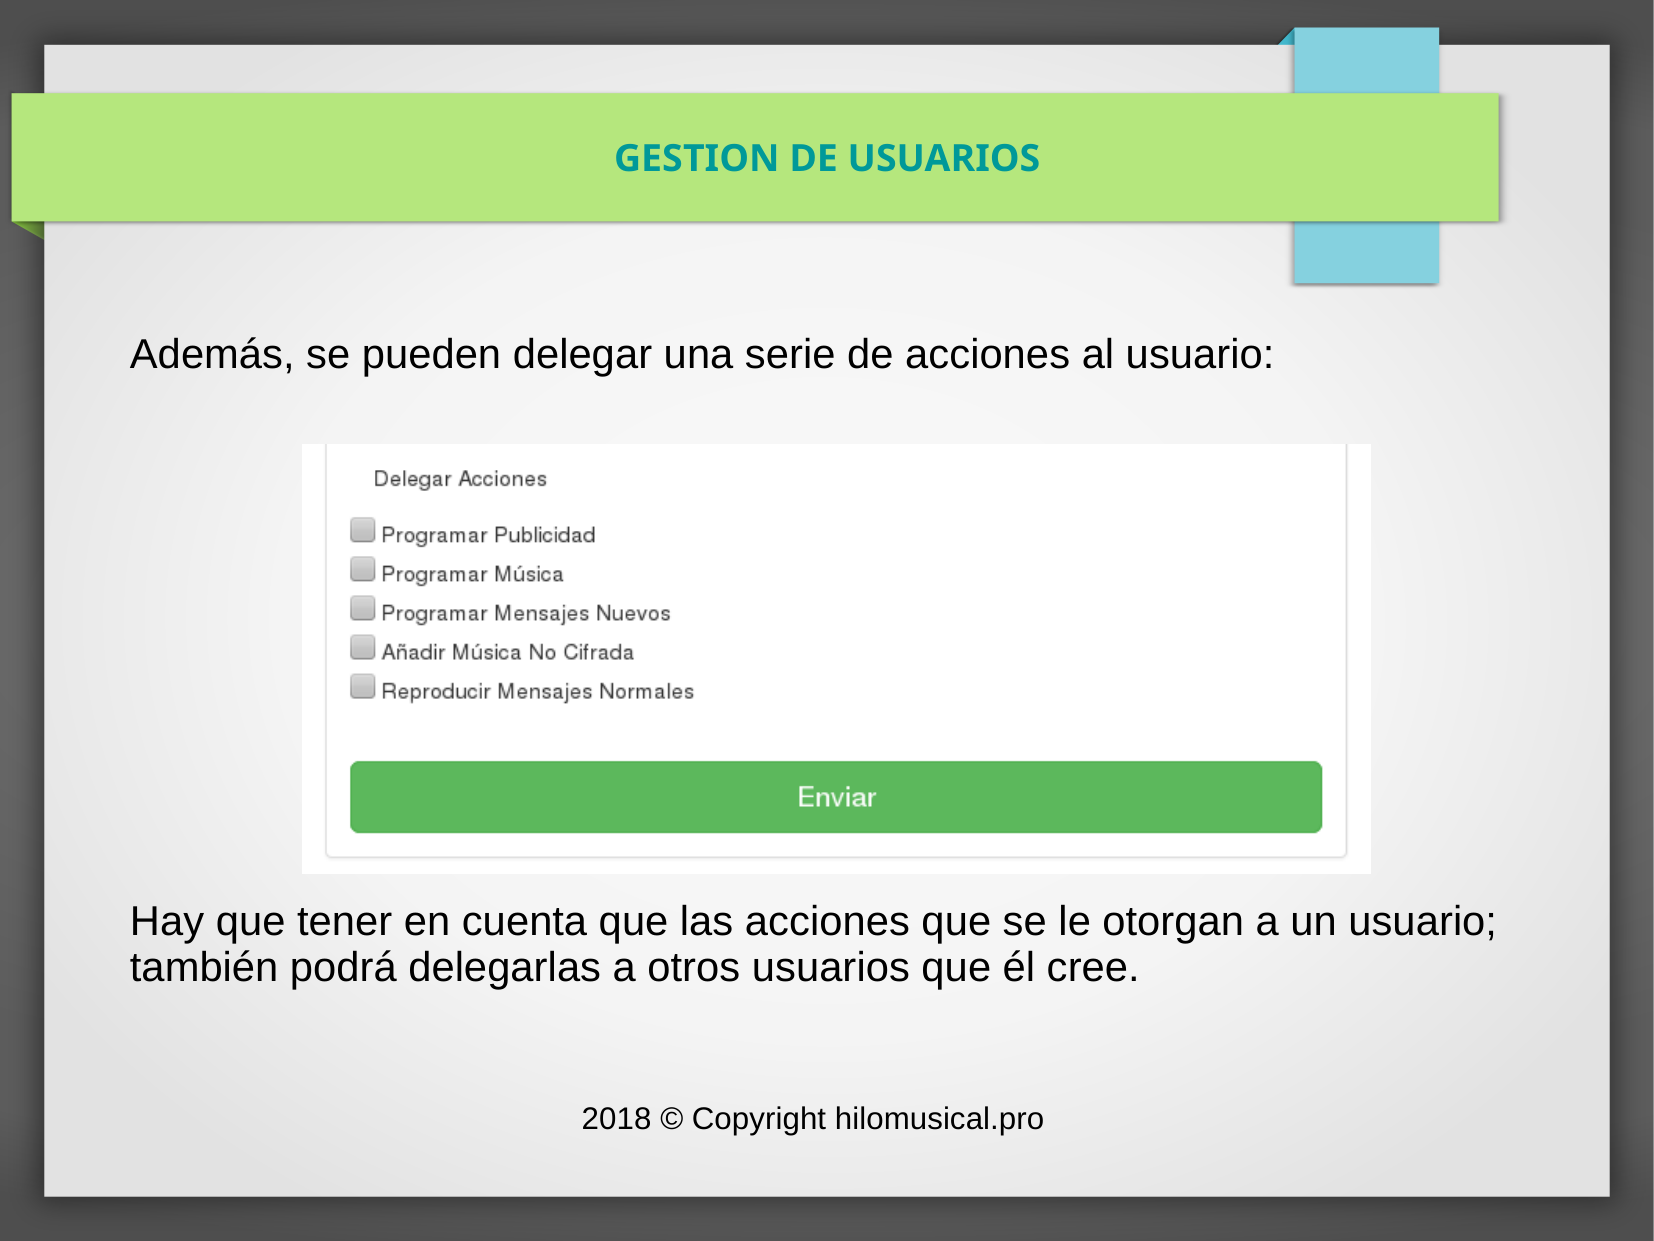

# GESTION DE USUARIOS
Además, se pueden delegar una serie de acciones al usuario:
Hay que tener en cuenta que las acciones que se le otorgan a un usuario; también podrá delegarlas a otros usuarios que él cree.
2018 © Copyright hilomusical.pro